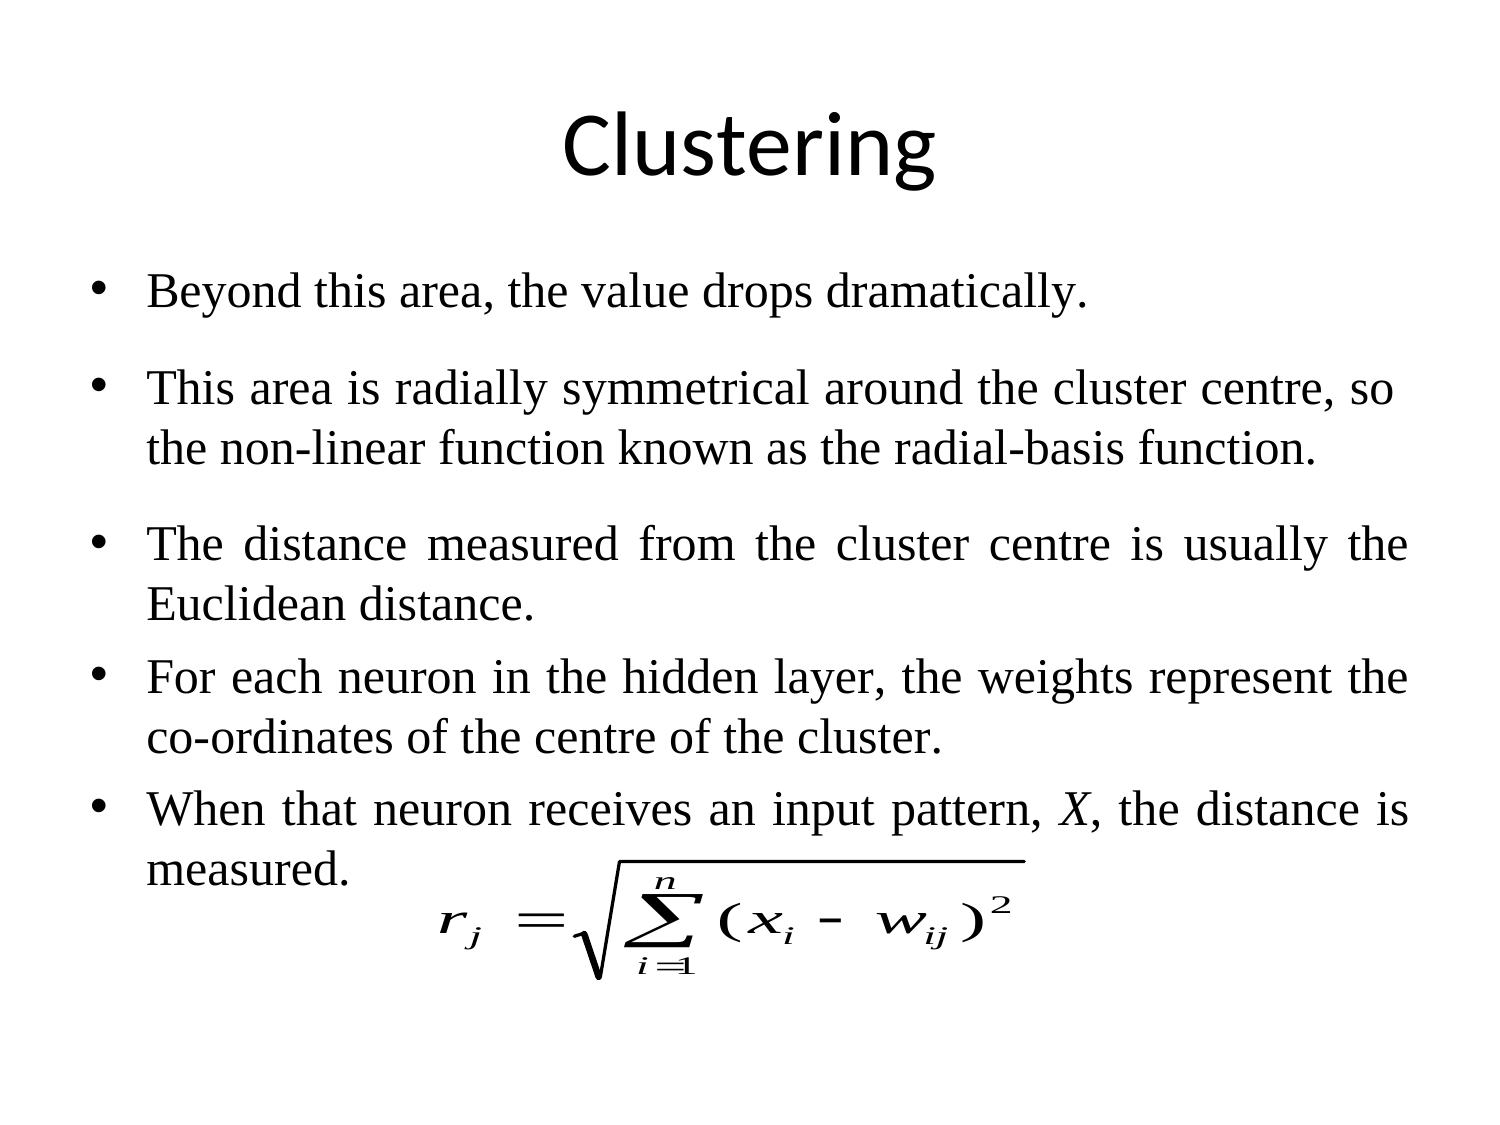

# Clustering
Beyond this area, the value drops dramatically.
This area is radially symmetrical around the cluster centre, so the non-linear function known as the radial-basis function.
The distance measured from the cluster centre is usually the Euclidean distance.
For each neuron in the hidden layer, the weights represent the co-ordinates of the centre of the cluster.
When that neuron receives an input pattern, X, the distance is measured.